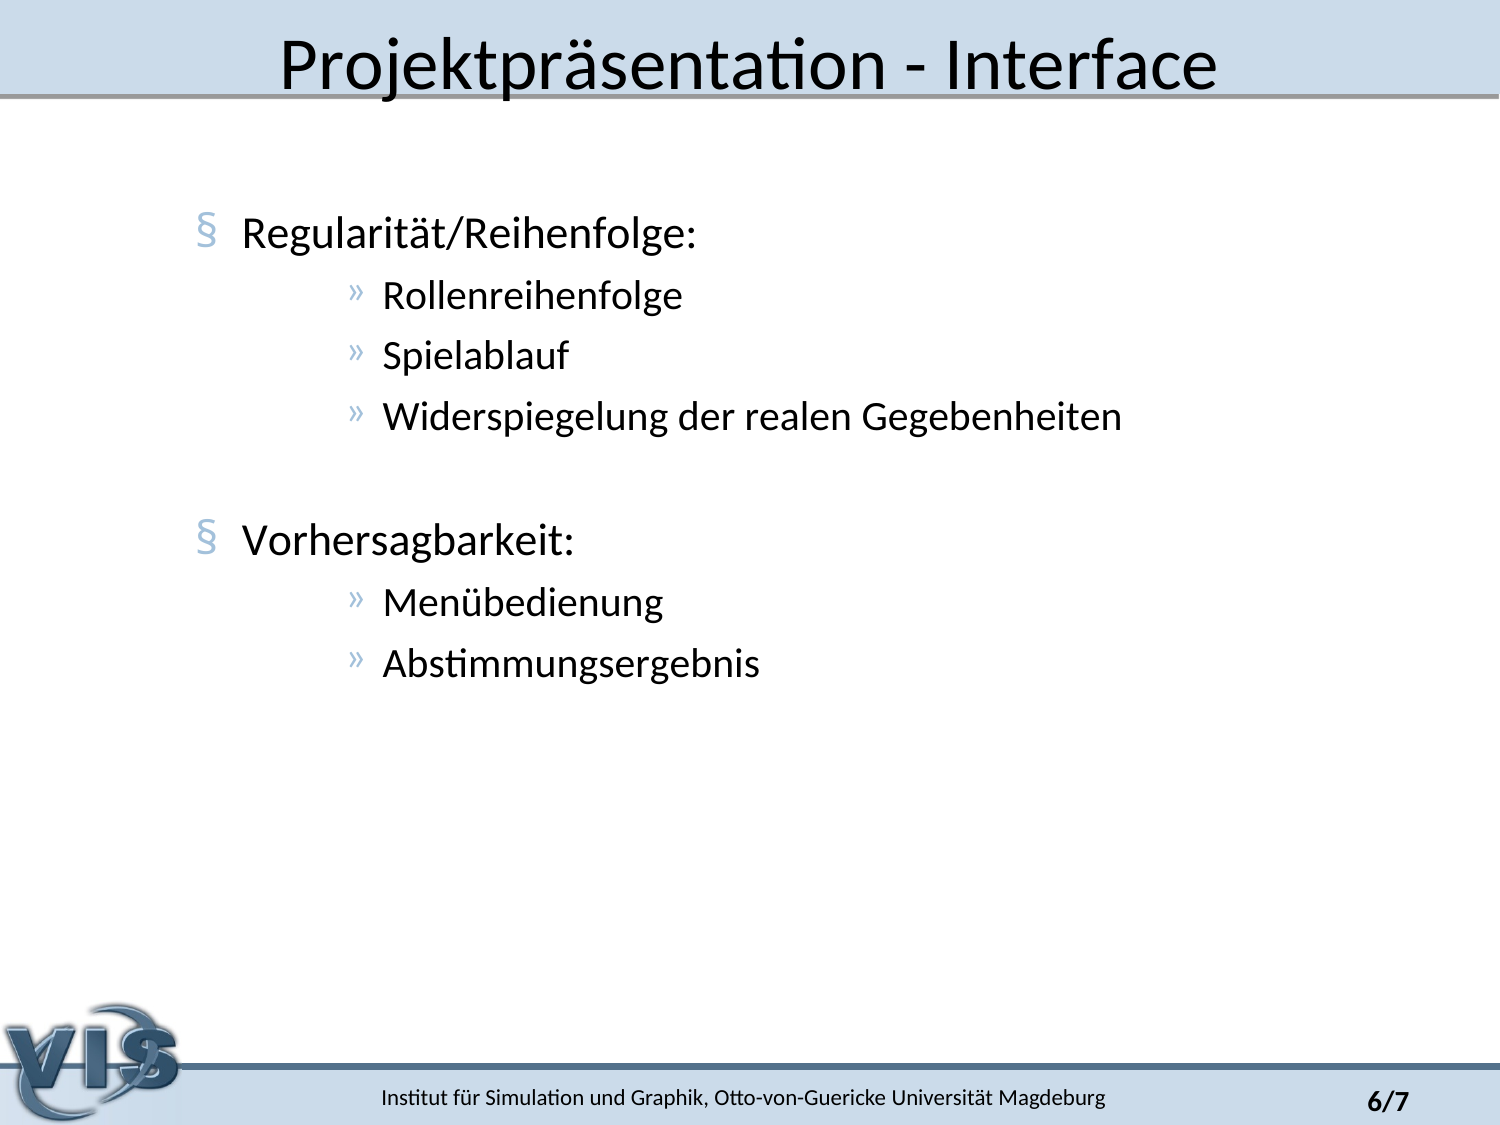

# Projektpräsentation - Interface
Regularität/Reihenfolge:
Rollenreihenfolge
Spielablauf
Widerspiegelung der realen Gegebenheiten
Vorhersagbarkeit:
Menübedienung
Abstimmungsergebnis